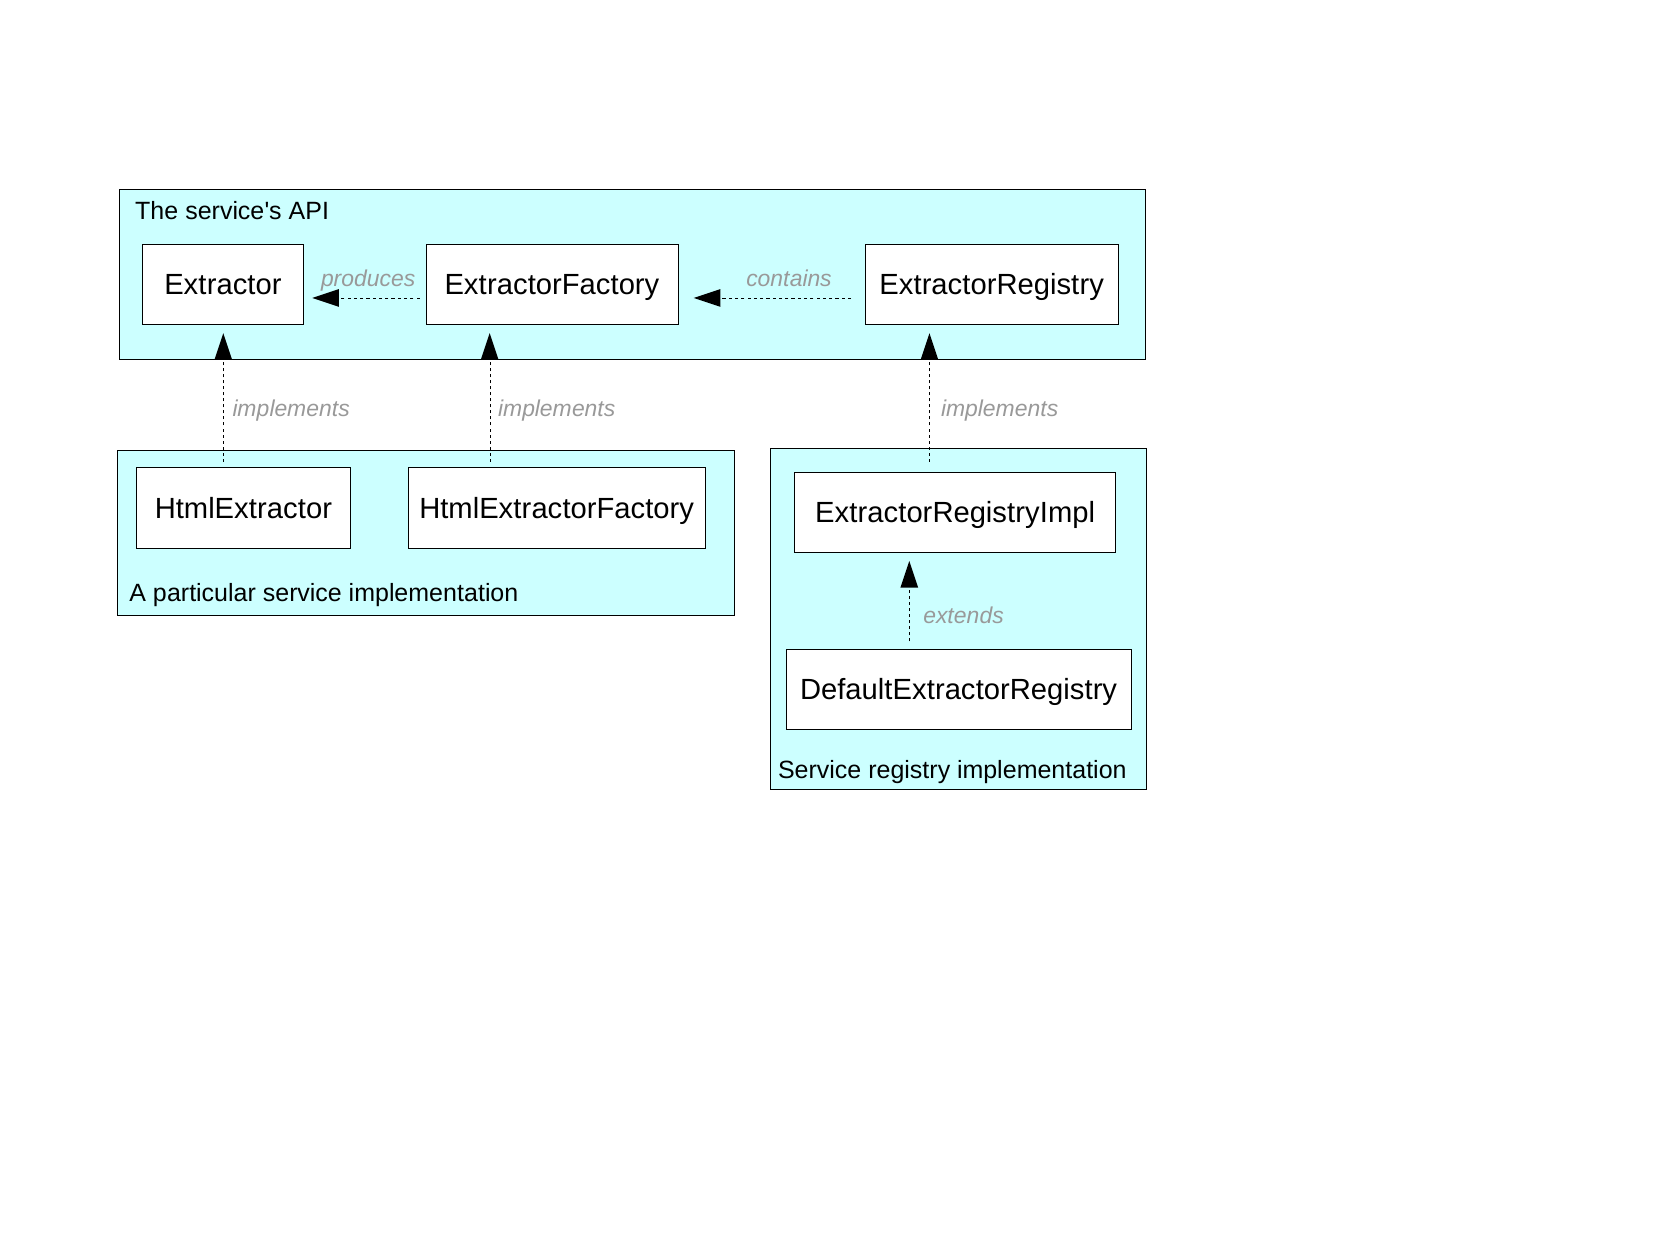

The service's API
Extractor
ExtractorFactory
ExtractorRegistry
produces
contains
implements
implements
implements
HtmlExtractor
HtmlExtractorFactory
ExtractorRegistryImpl
A particular service implementation
extends
DefaultExtractorRegistry
Service registry implementation